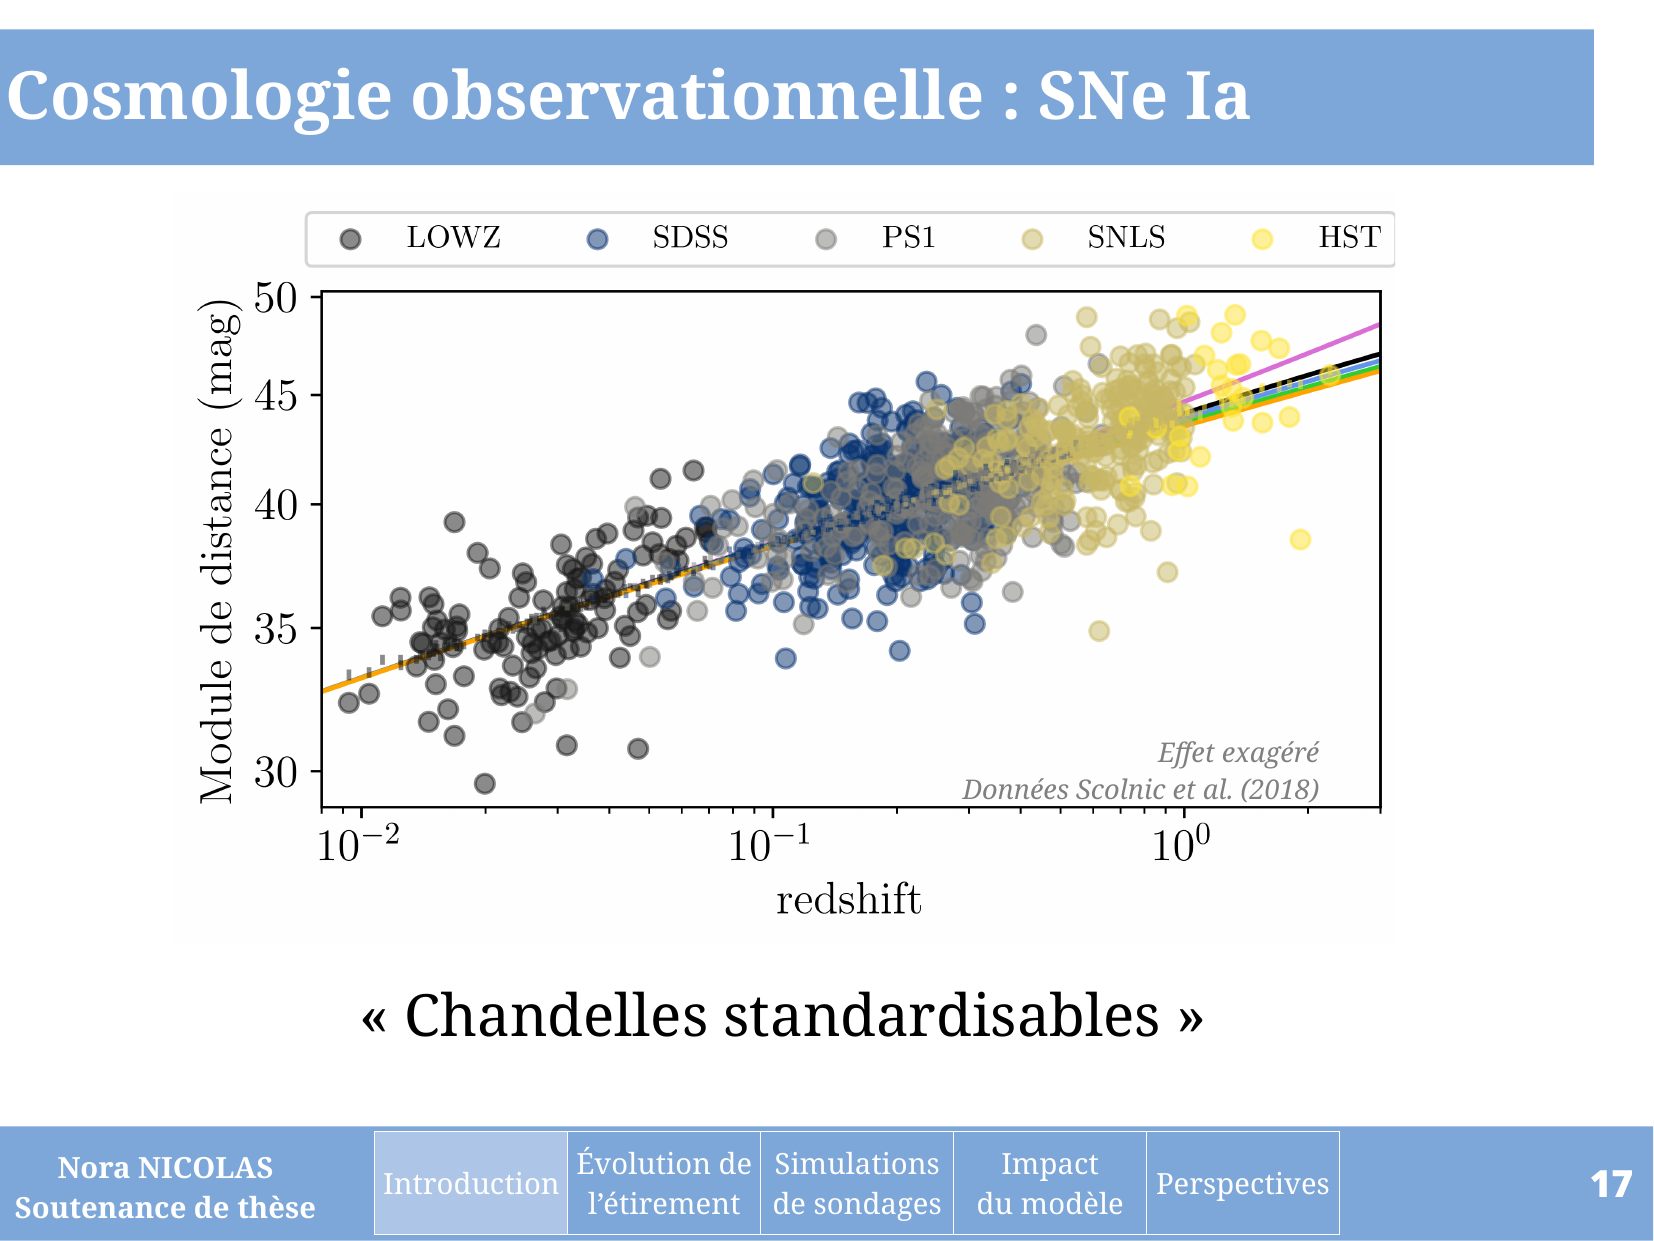

# Cosmologie observationnelle : SNe Ia
Effet exagéré
Données Scolnic et al. (2018)
« Chandelles standardisables »
17
Introduction
Évolution de
l’étirement
Simulations
de sondages
Impact
du modèle
Perspectives